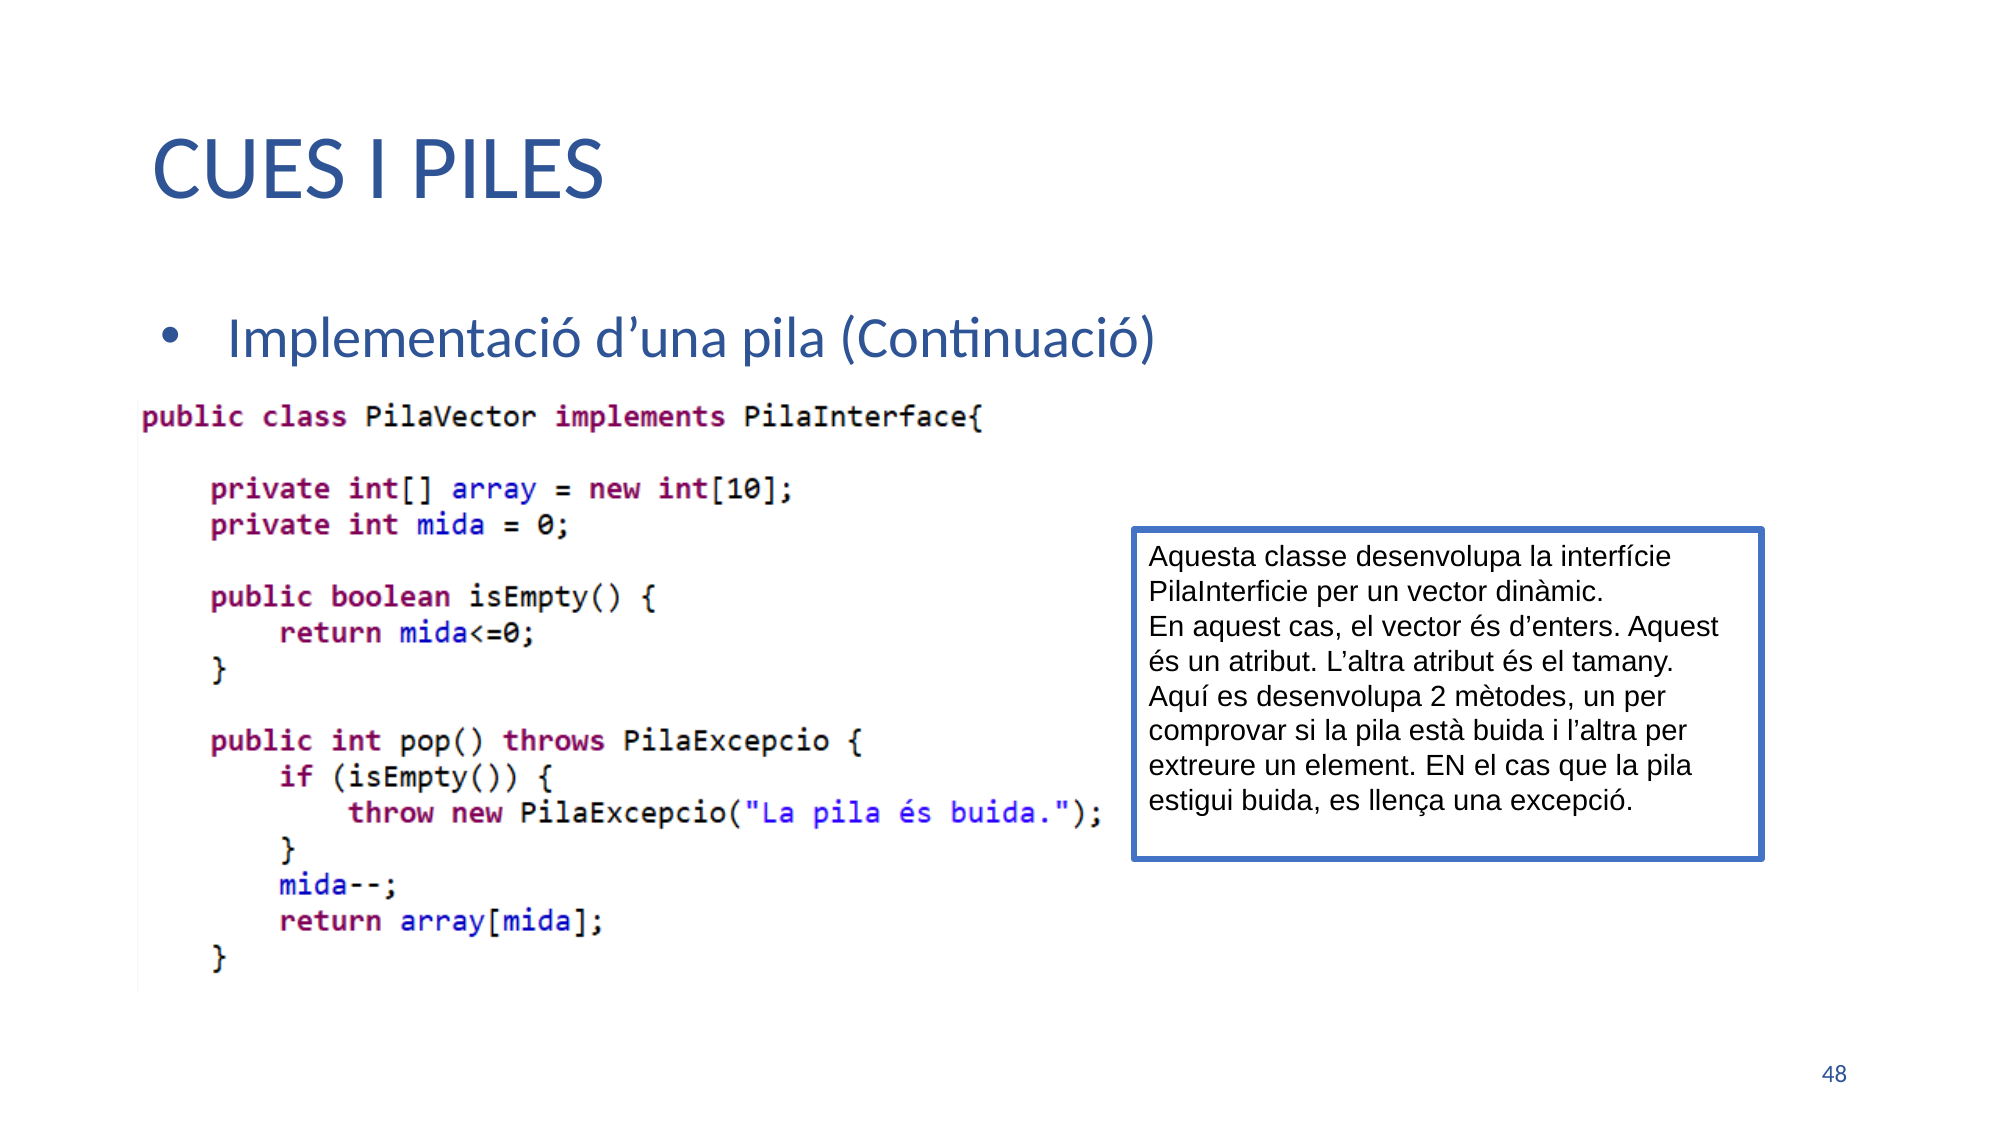

# CUES I PILES
Implementació d’una pila (Continuació)
Aquesta classe desenvolupa la interfície PilaInterficie per un vector dinàmic.
En aquest cas, el vector és d’enters. Aquest és un atribut. L’altra atribut és el tamany.
Aquí es desenvolupa 2 mètodes, un per comprovar si la pila està buida i l’altra per extreure un element. EN el cas que la pila estigui buida, es llença una excepció.